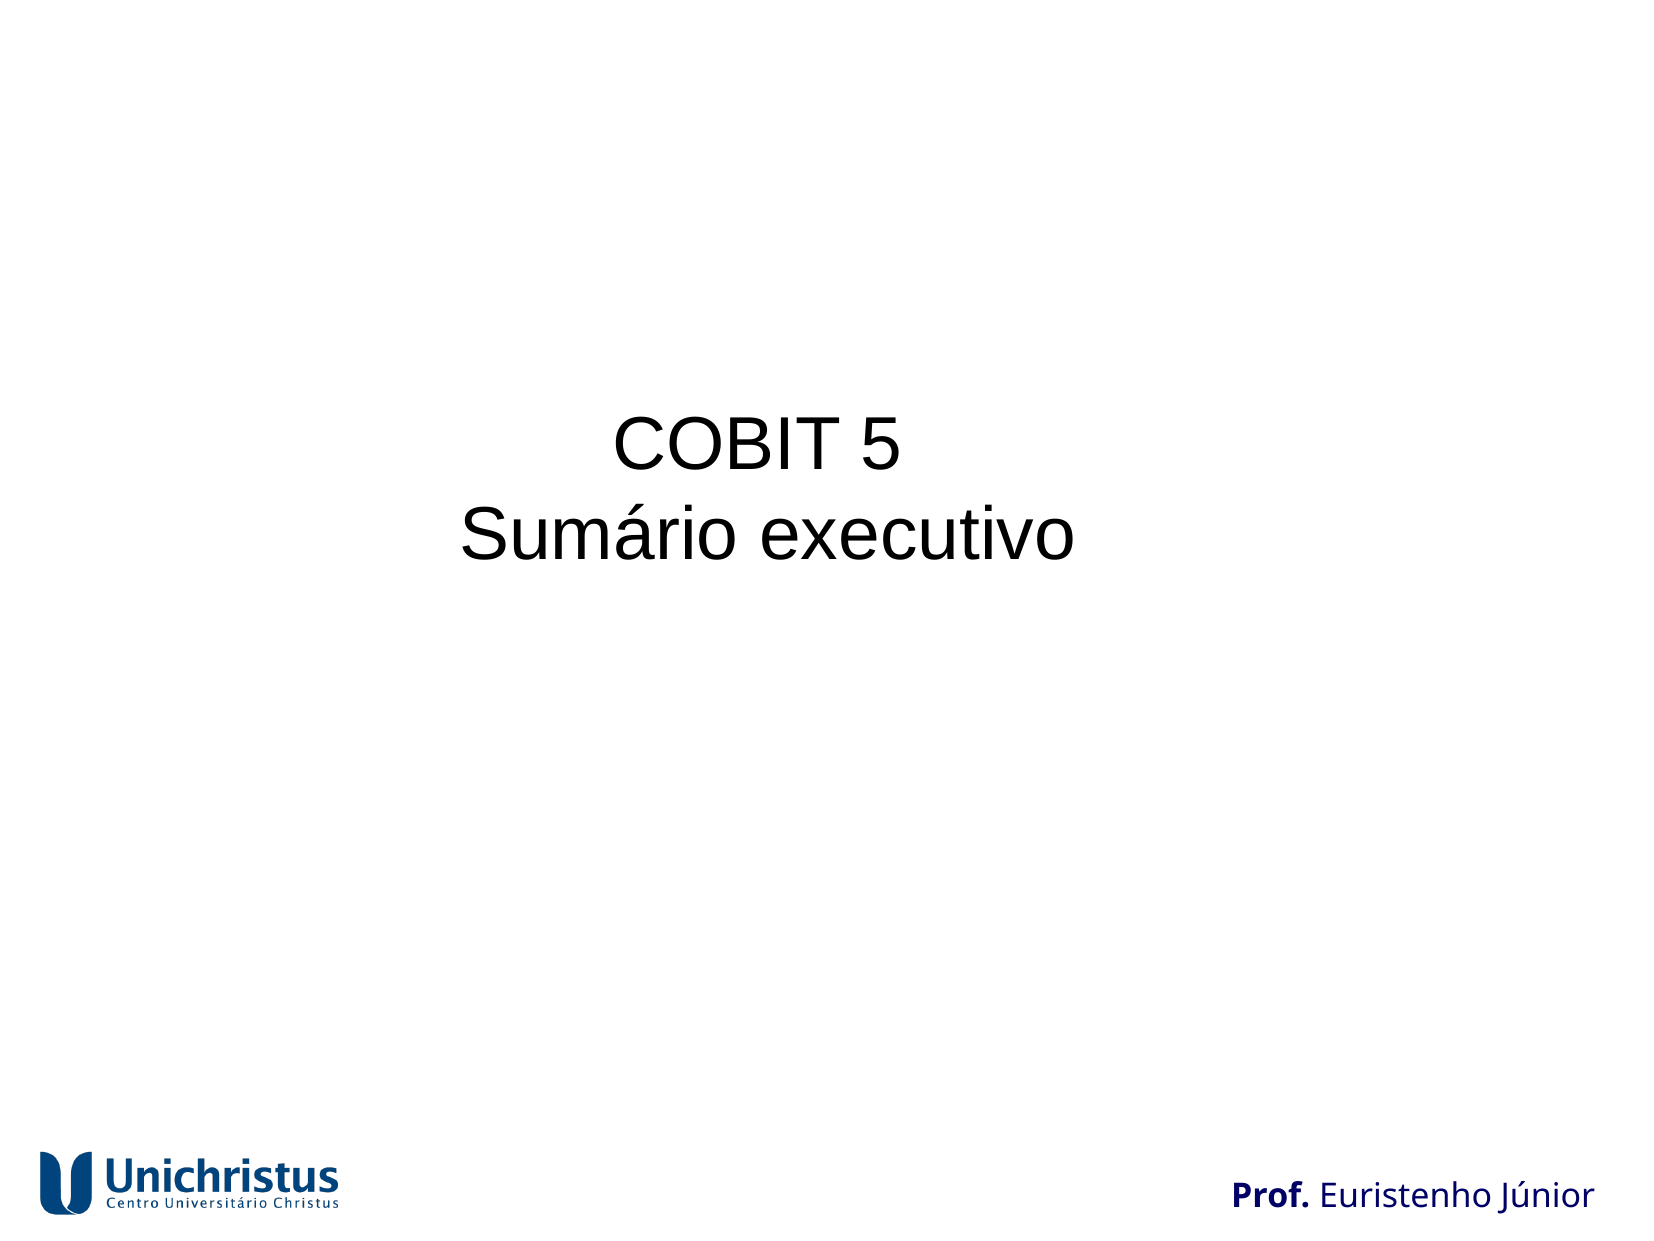

# COBIT 5 Sumário executivo
Prof. Euristenho Júnior